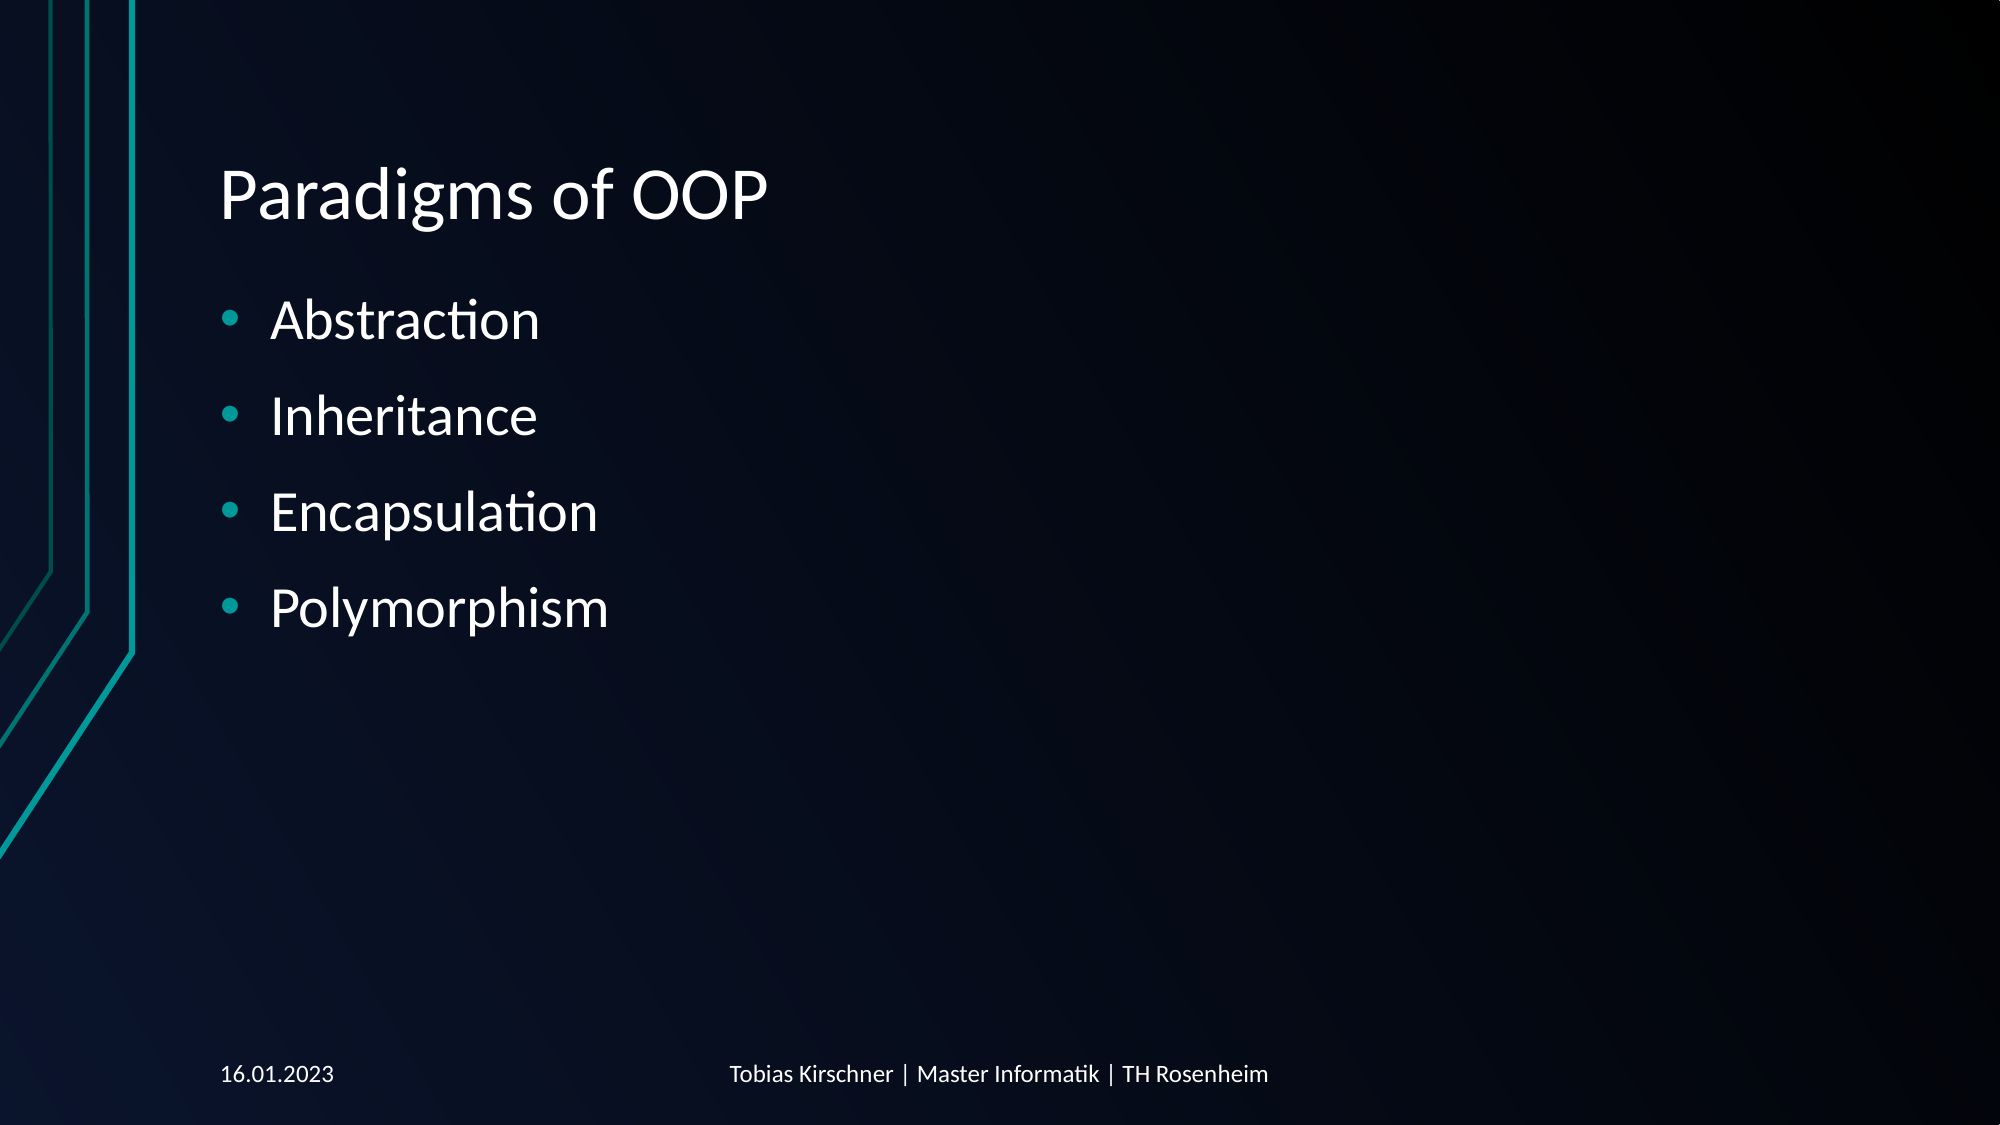

# Paradigms of OOP
Abstraction
Inheritance
Encapsulation
Polymorphism
16.01.2023
Tobias Kirschner | Master Informatik | TH Rosenheim